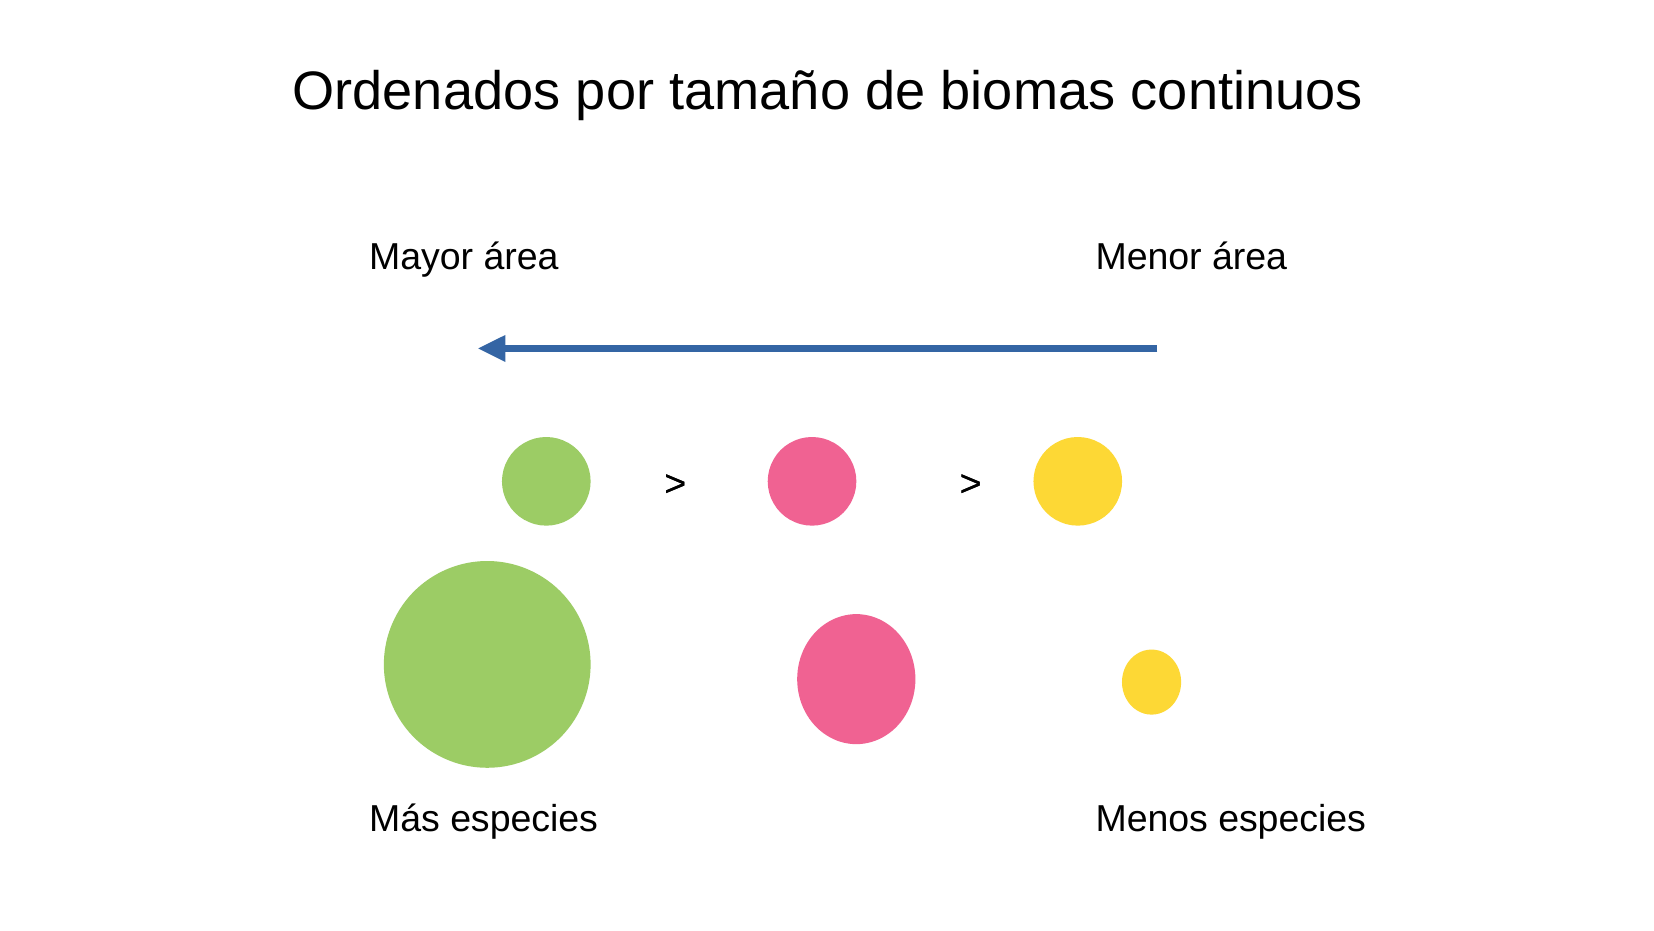

Ordenados por tamaño de biomas continuos
Mayor área
Menor área
>				>
>				>
Más especies
Menos especies